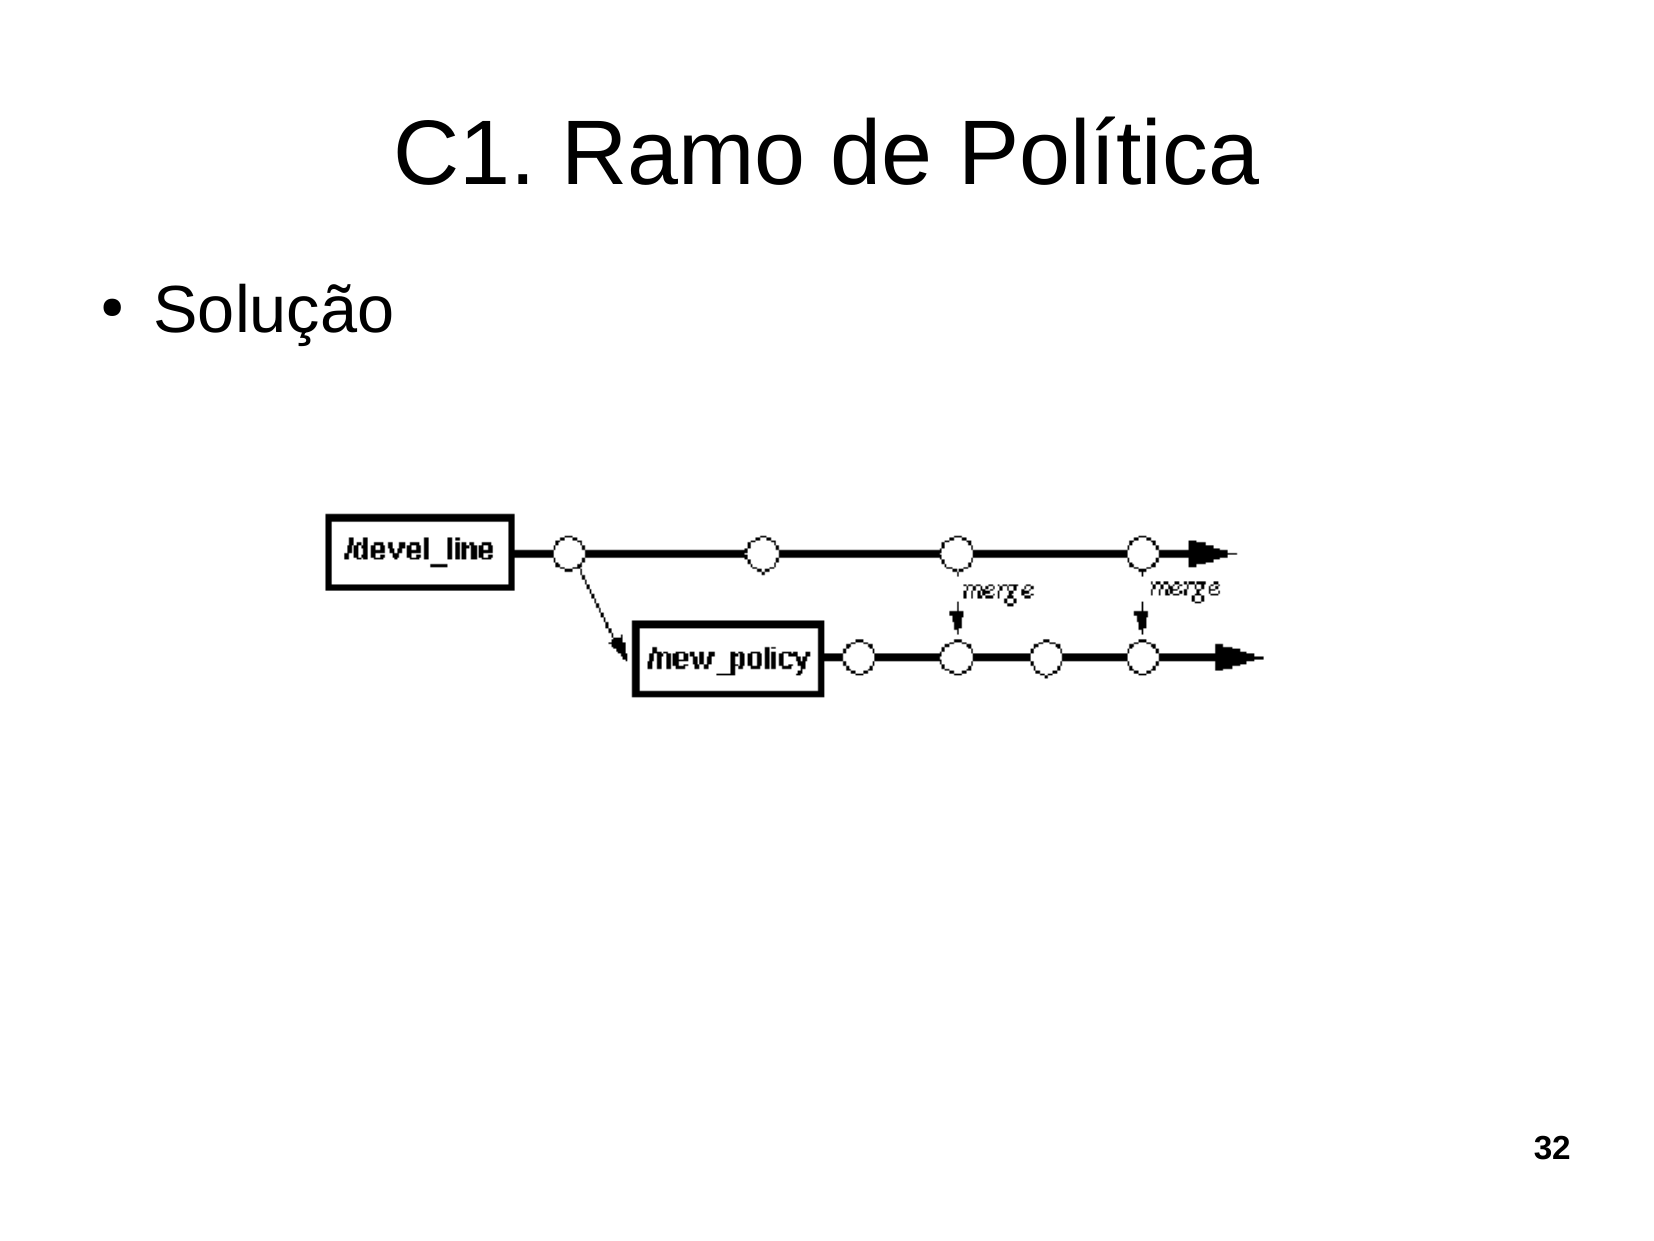

# C1. Ramo de Política
Solução
32